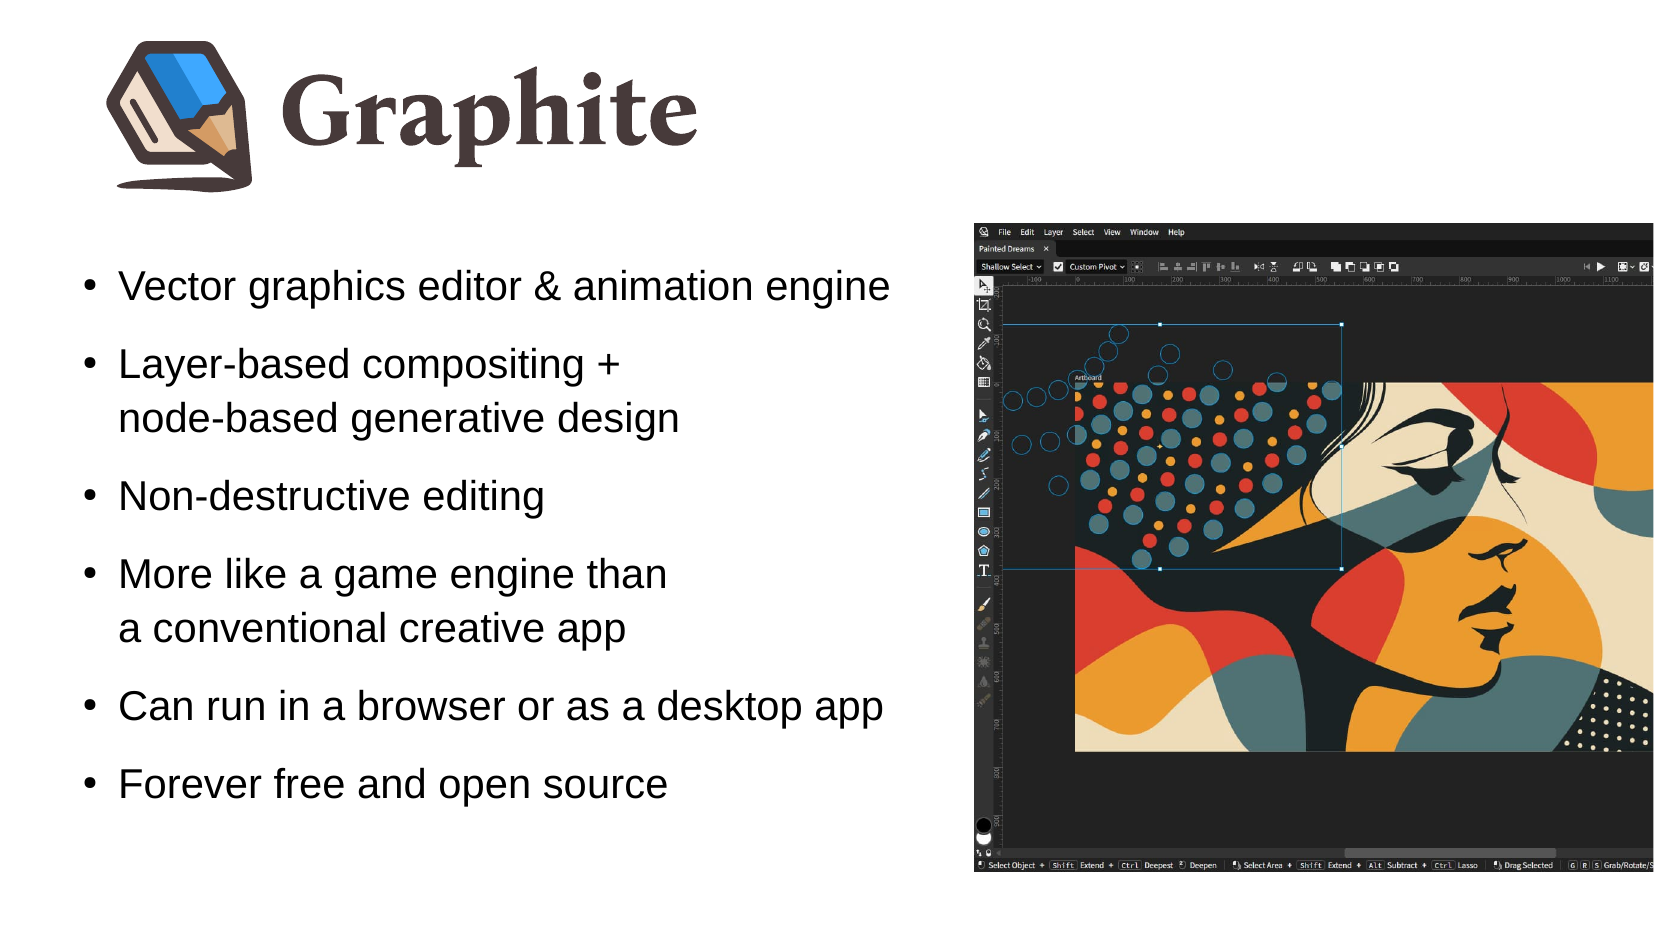

#
Vector graphics editor & animation engine
Layer-based compositing +
node-based generative design
Non-destructive editing
More like a game engine than
a conventional creative app
Can run in a browser or as a desktop app
Forever free and open source